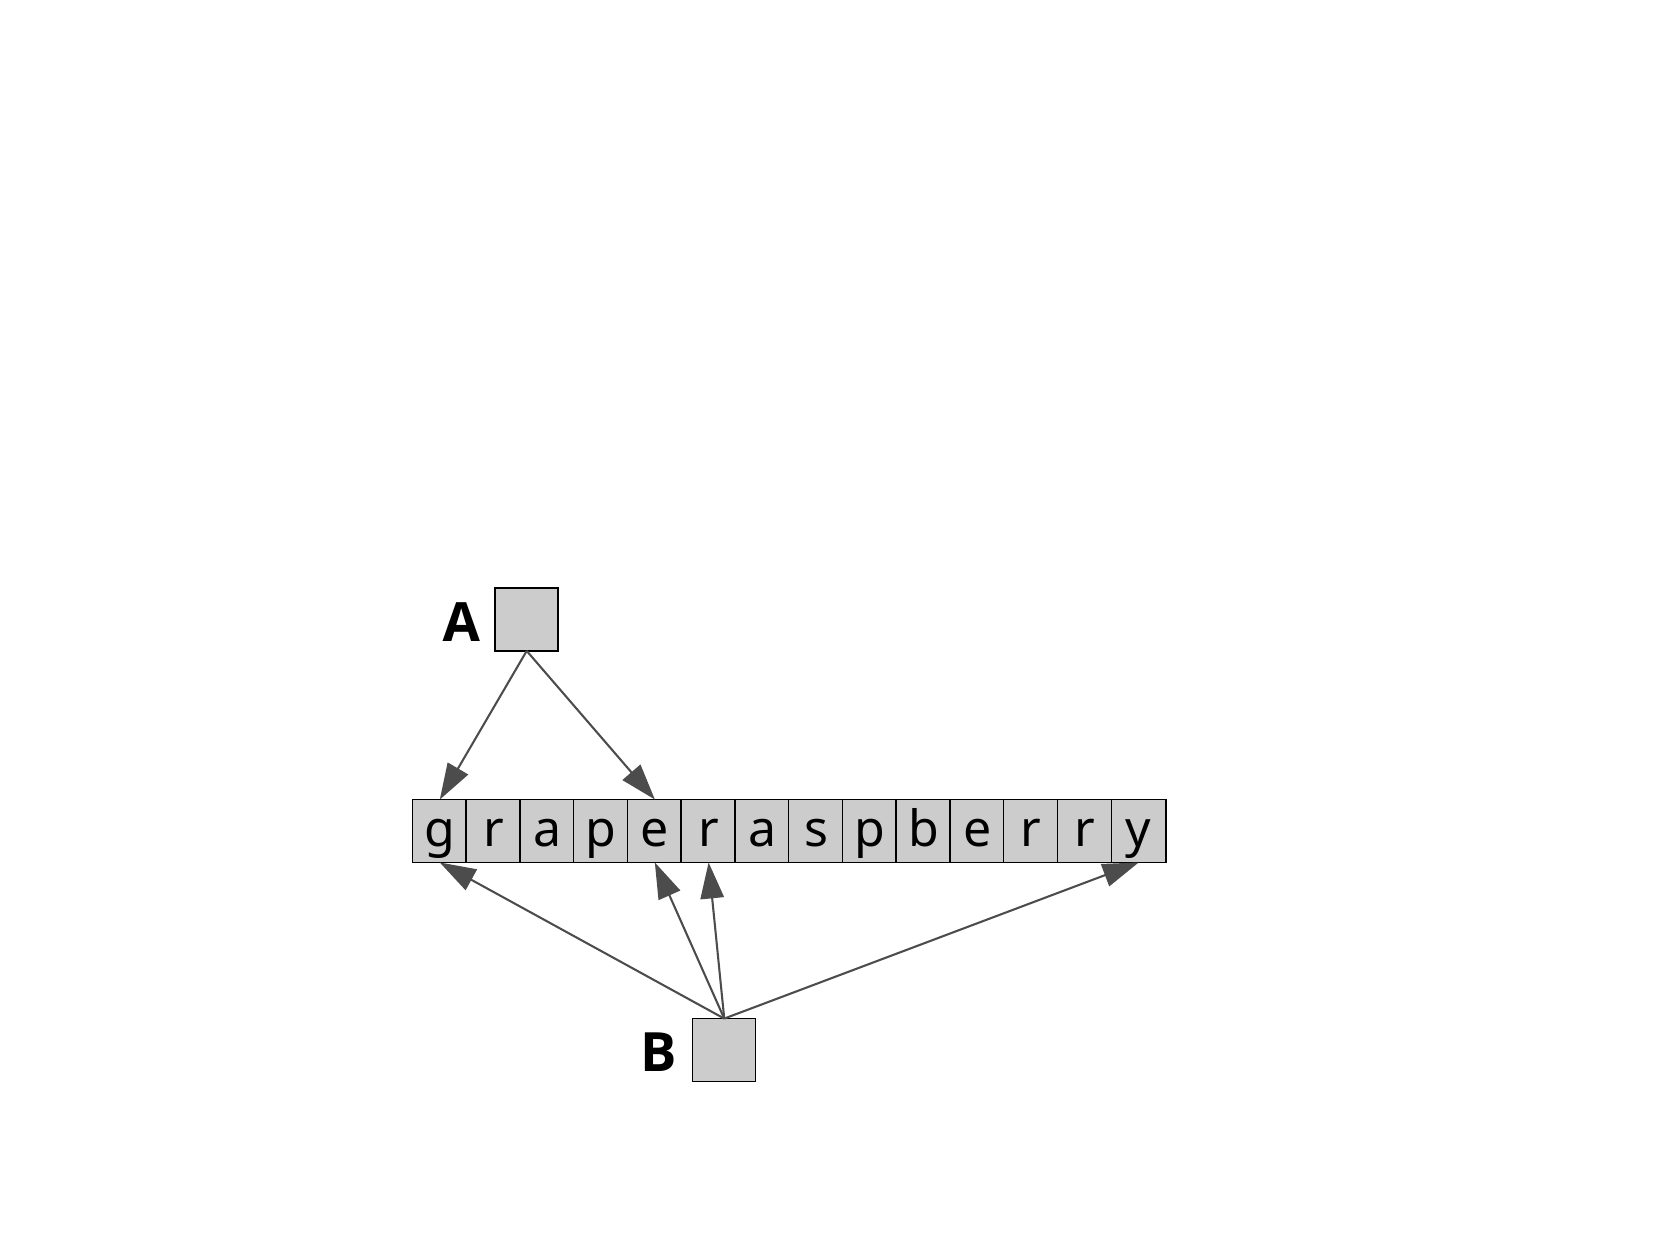

A
g
r
a
p
e
r
a
s
p
b
e
r
r
y
B